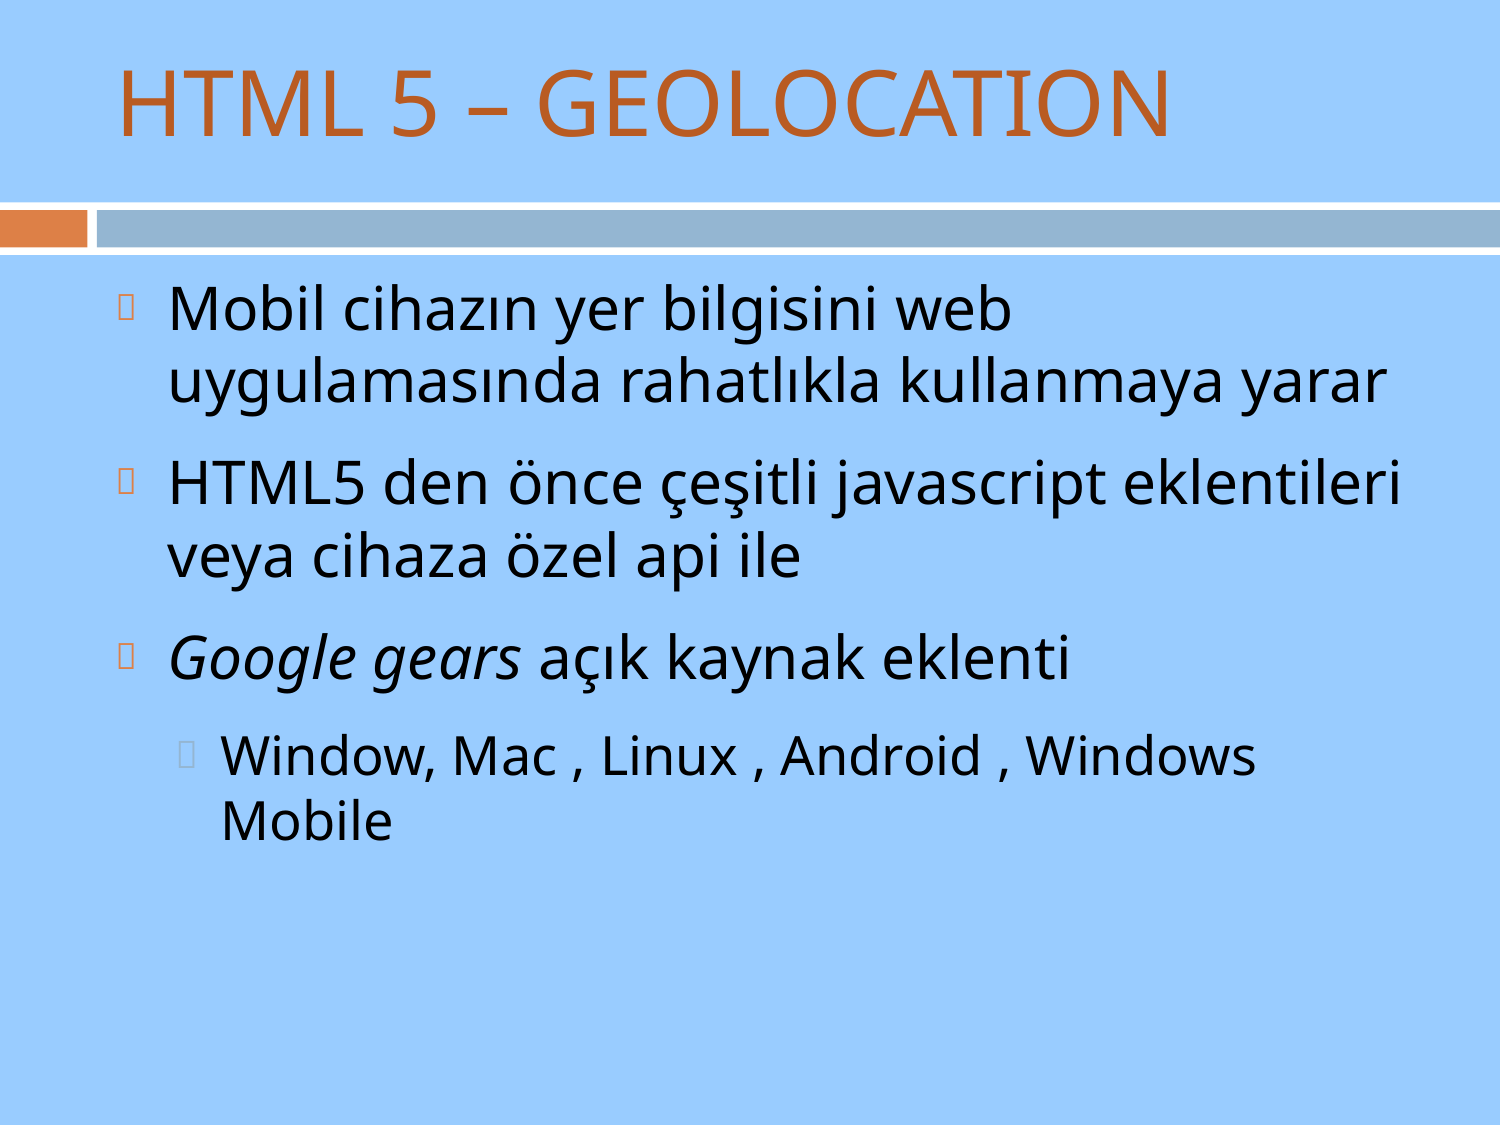

# HTML 5 – GEOLOCATION
Mobil cihazın yer bilgisini web uygulamasında rahatlıkla kullanmaya yarar
HTML5 den önce çeşitli javascript eklentileri veya cihaza özel api ile
Google gears açık kaynak eklenti
Window, Mac , Linux , Android , Windows Mobile